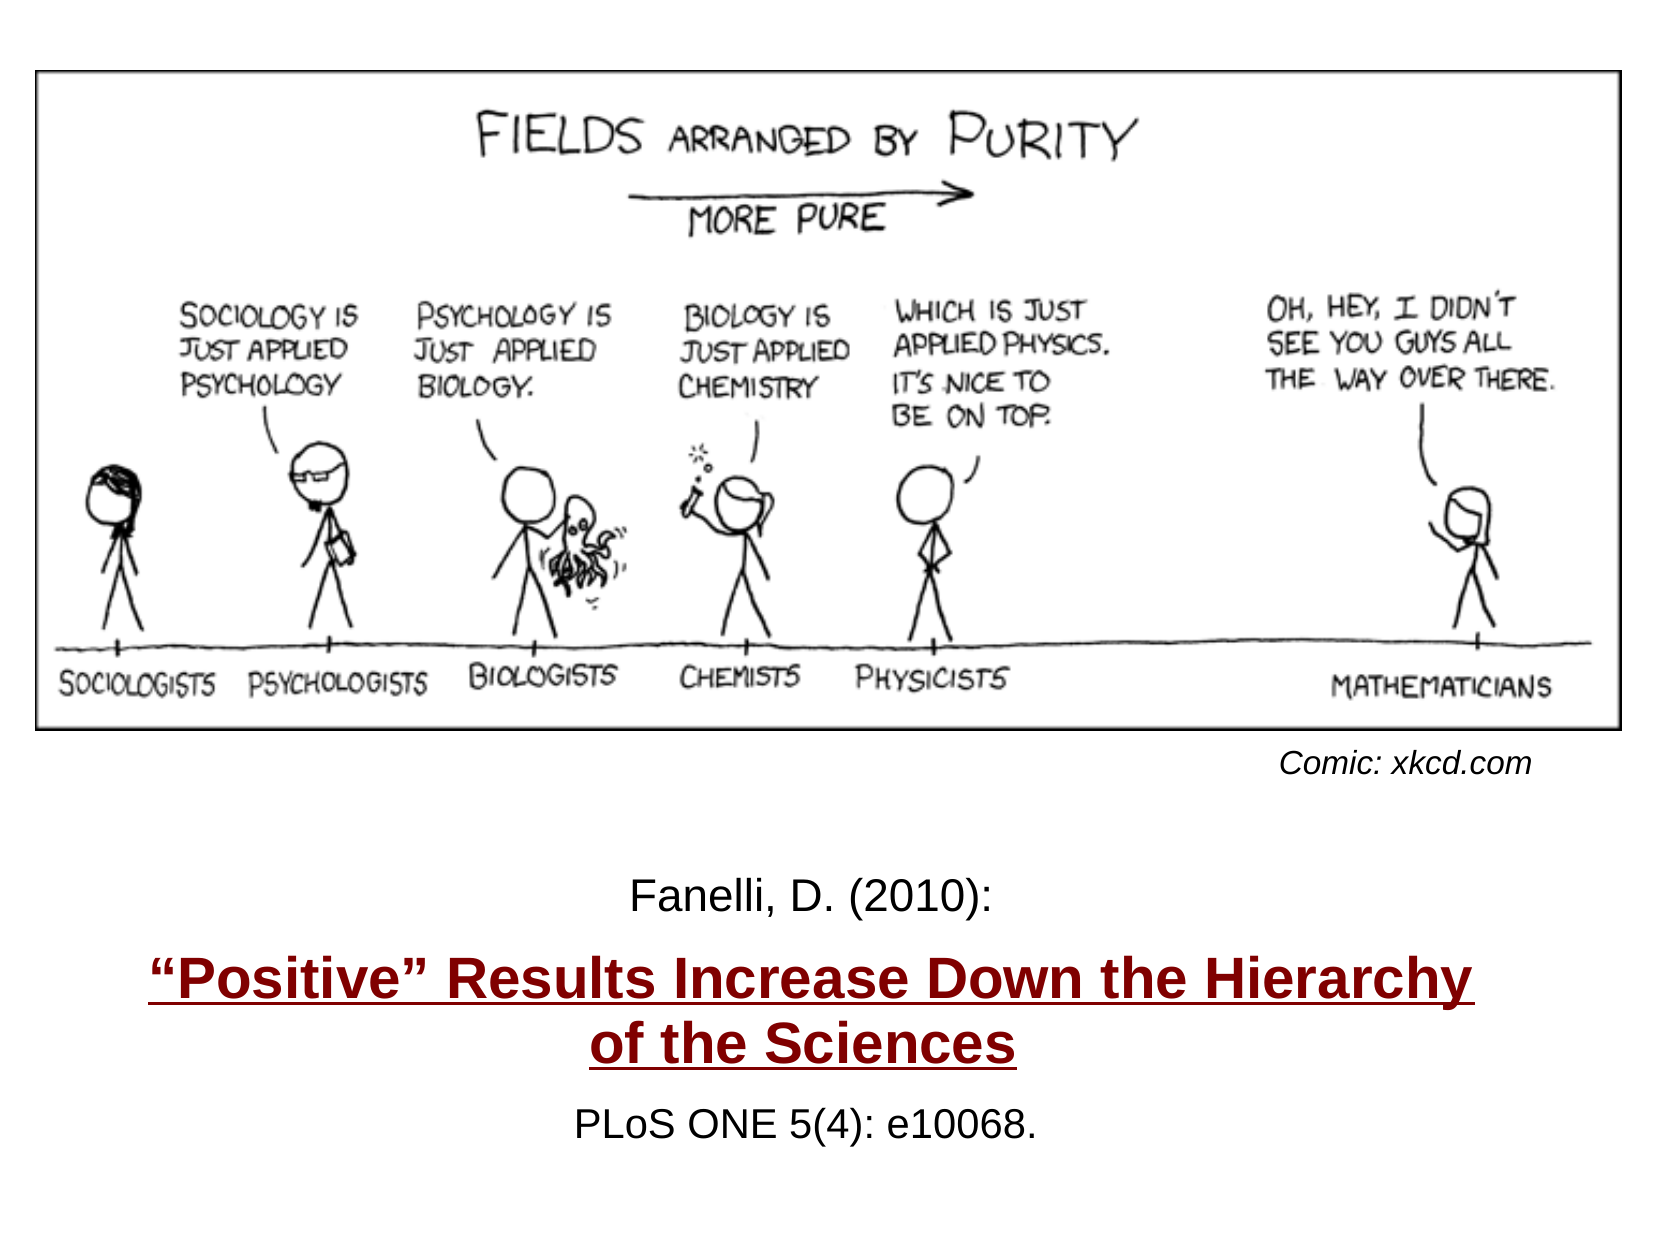

#
Comic: xkcd.com
Fanelli, D. (2010):
“Positive” Results Increase Down the Hierarchy of the Sciences
PLoS ONE 5(4): e10068.